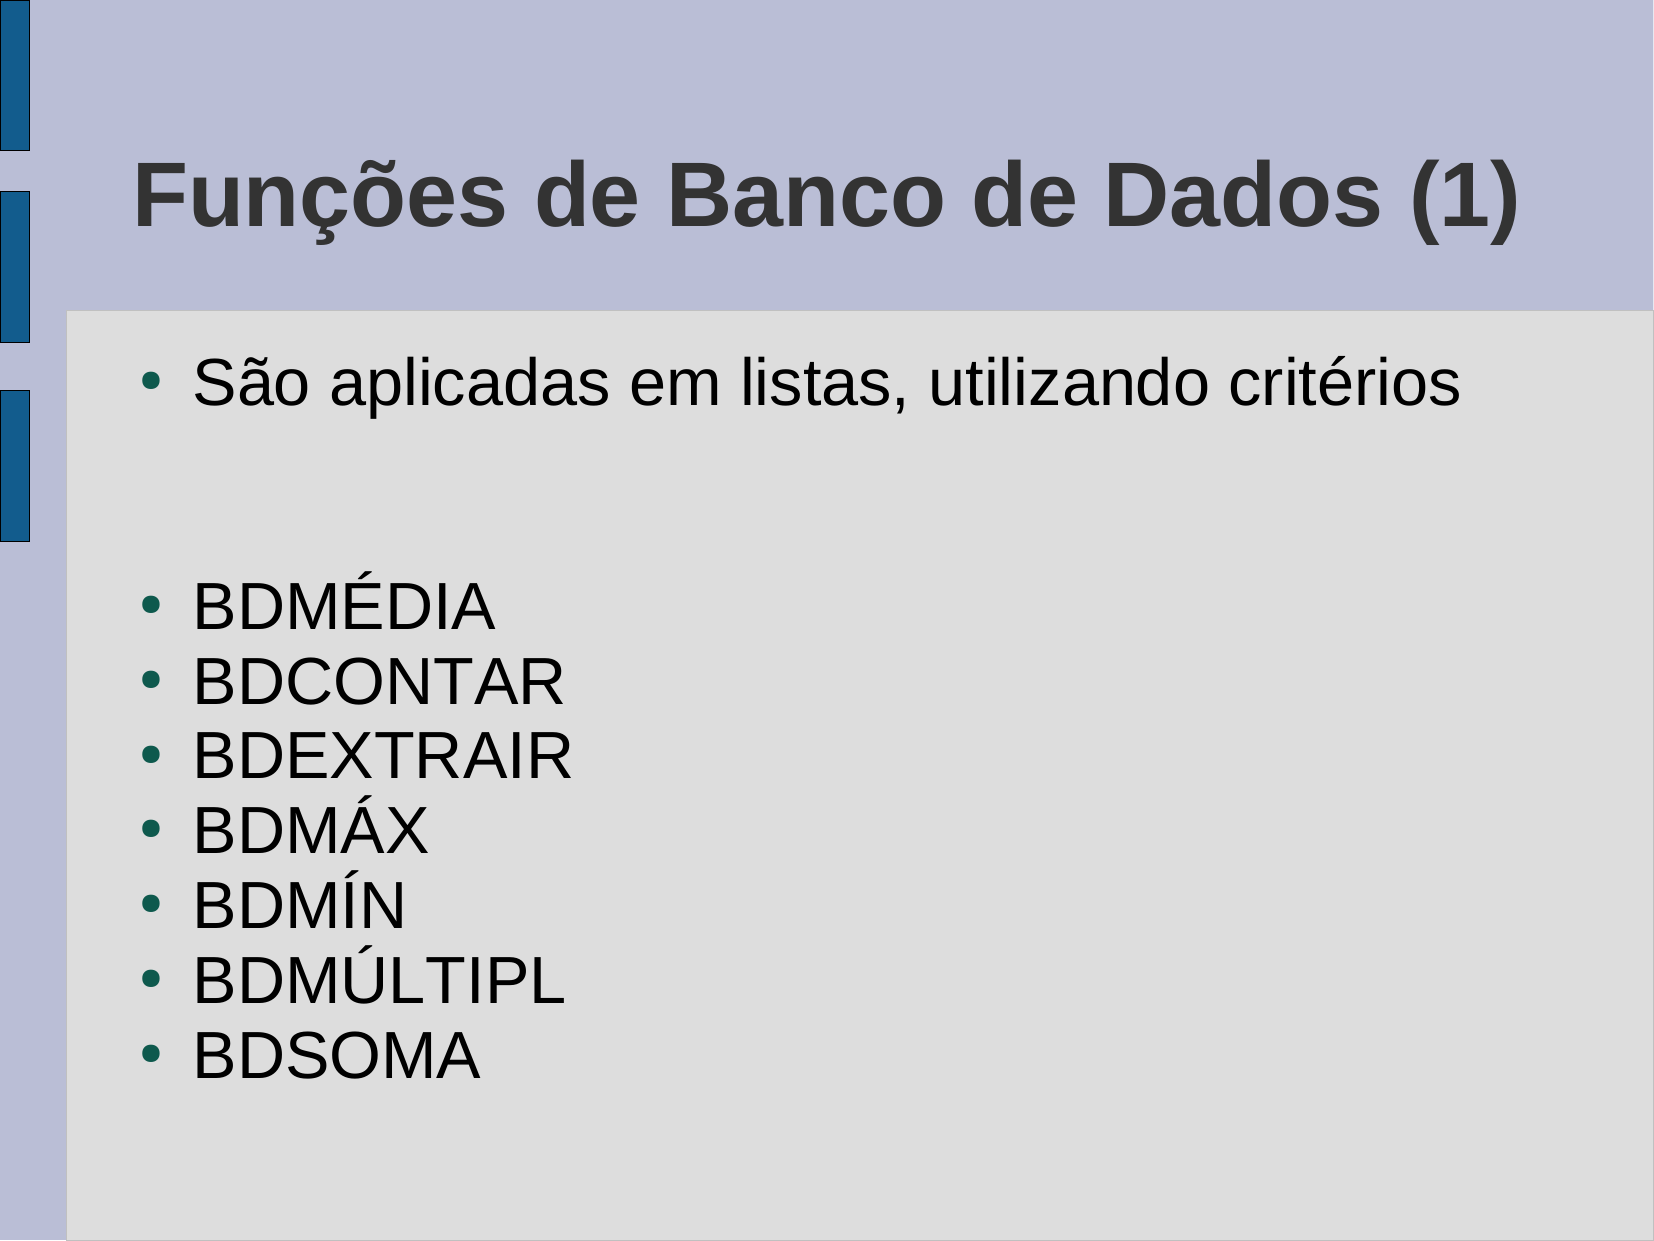

# Funções de Banco de Dados (1)
São aplicadas em listas, utilizando critérios
BDMÉDIA
BDCONTAR
BDEXTRAIR
BDMÁX
BDMÍN
BDMÚLTIPL
BDSOMA